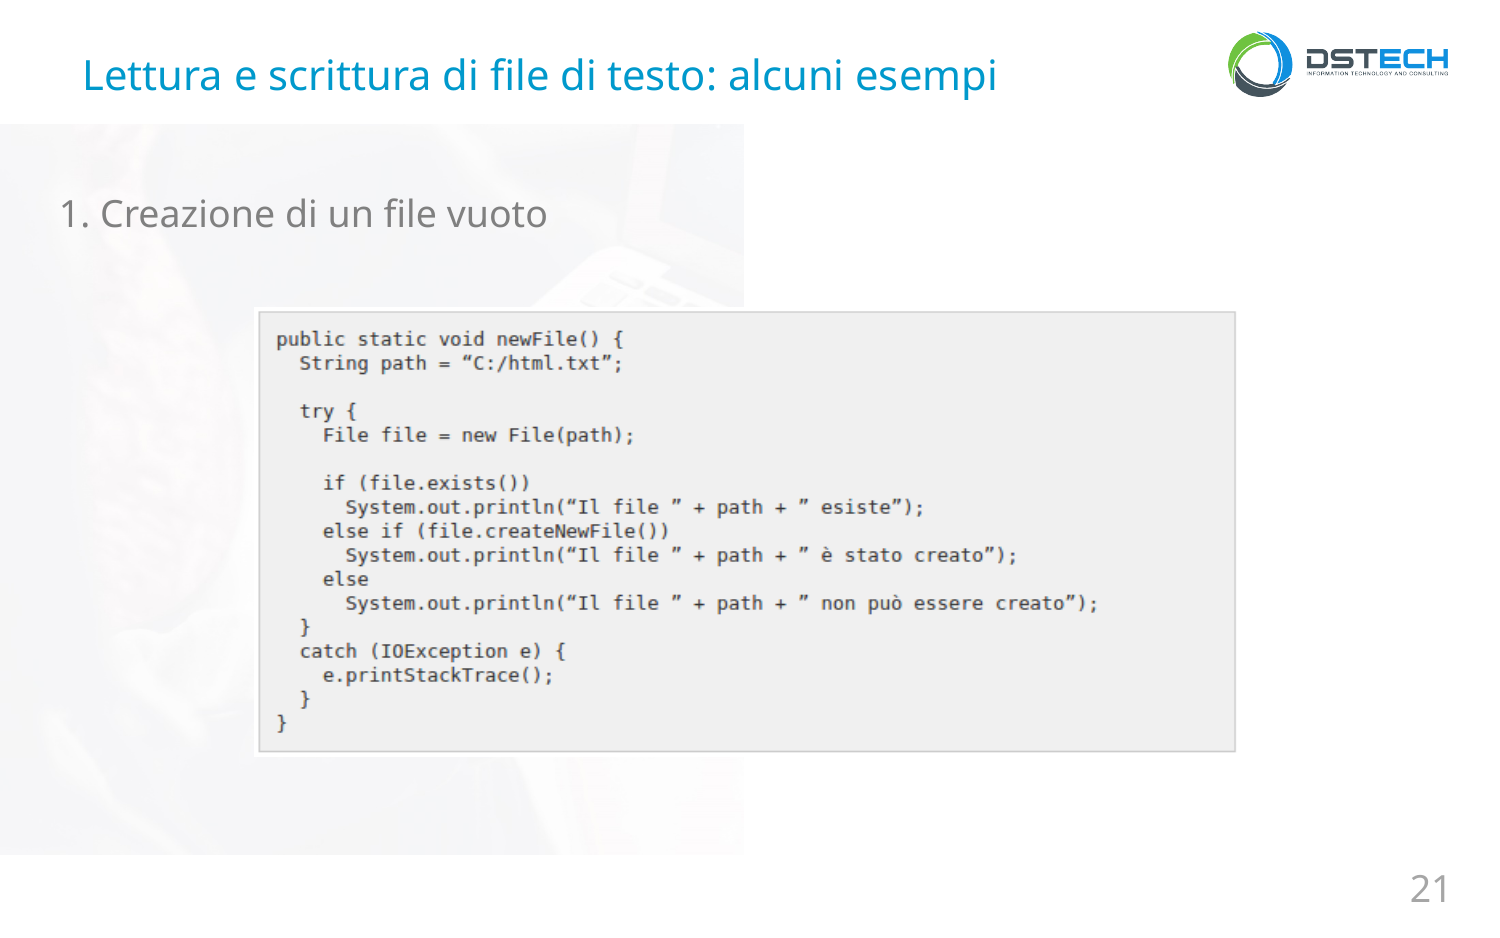

Lettura e scrittura di file di testo: alcuni esempi
1. Creazione di un file vuoto
21